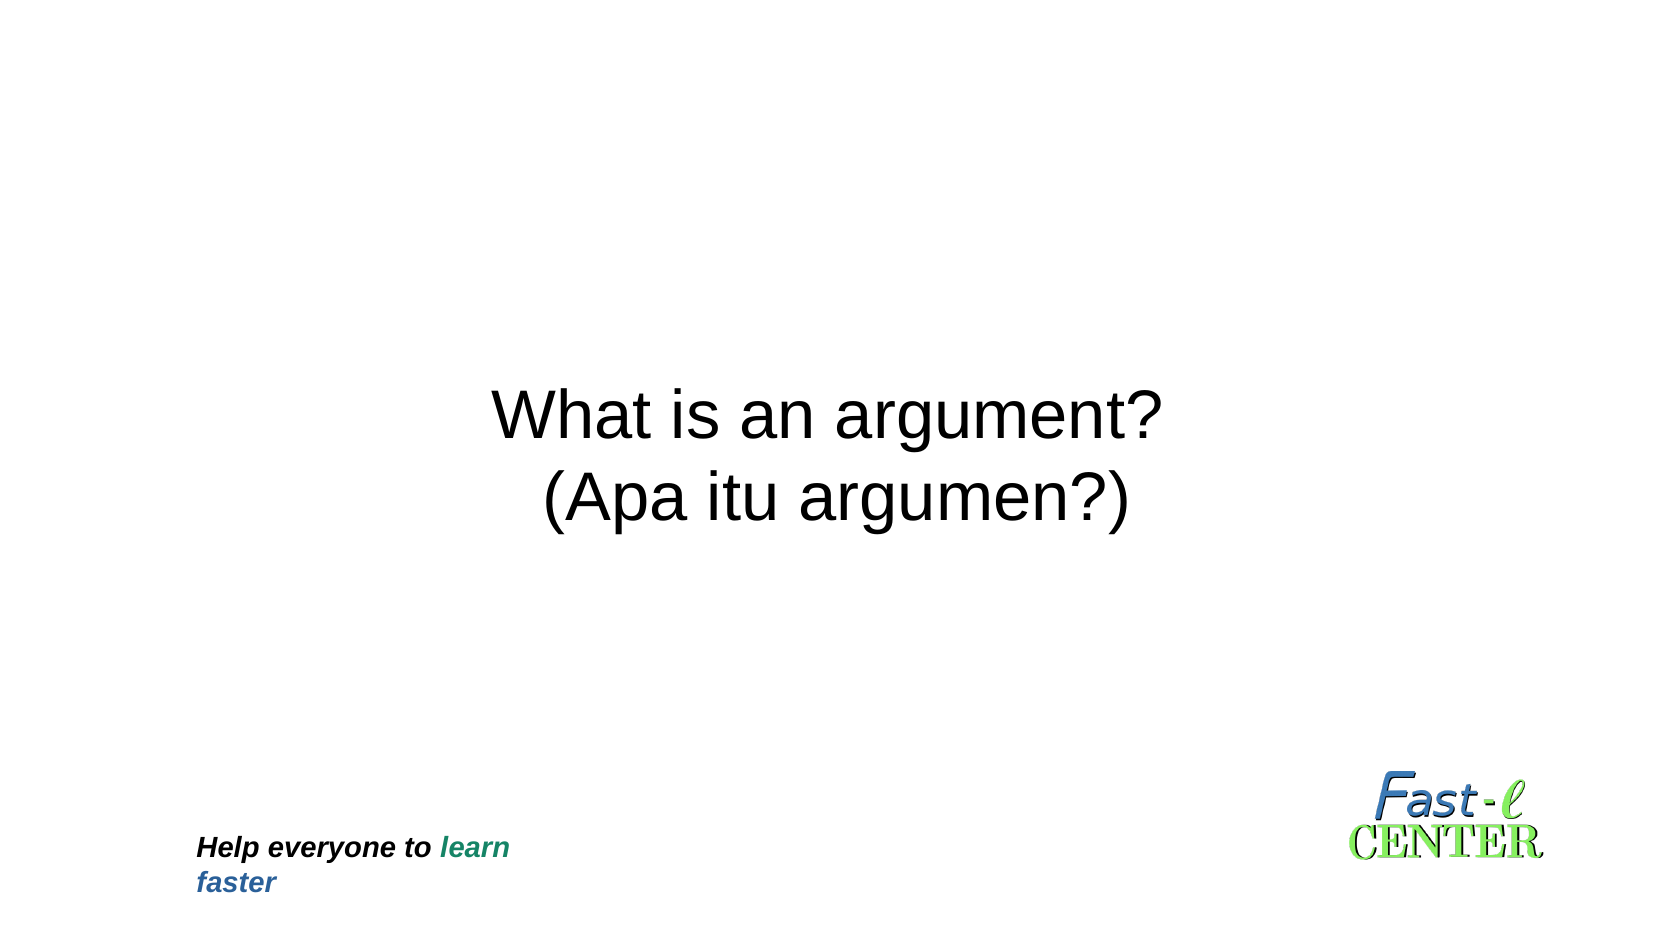

What is an argument?
(Apa itu argumen?)
Help everyone to learn faster